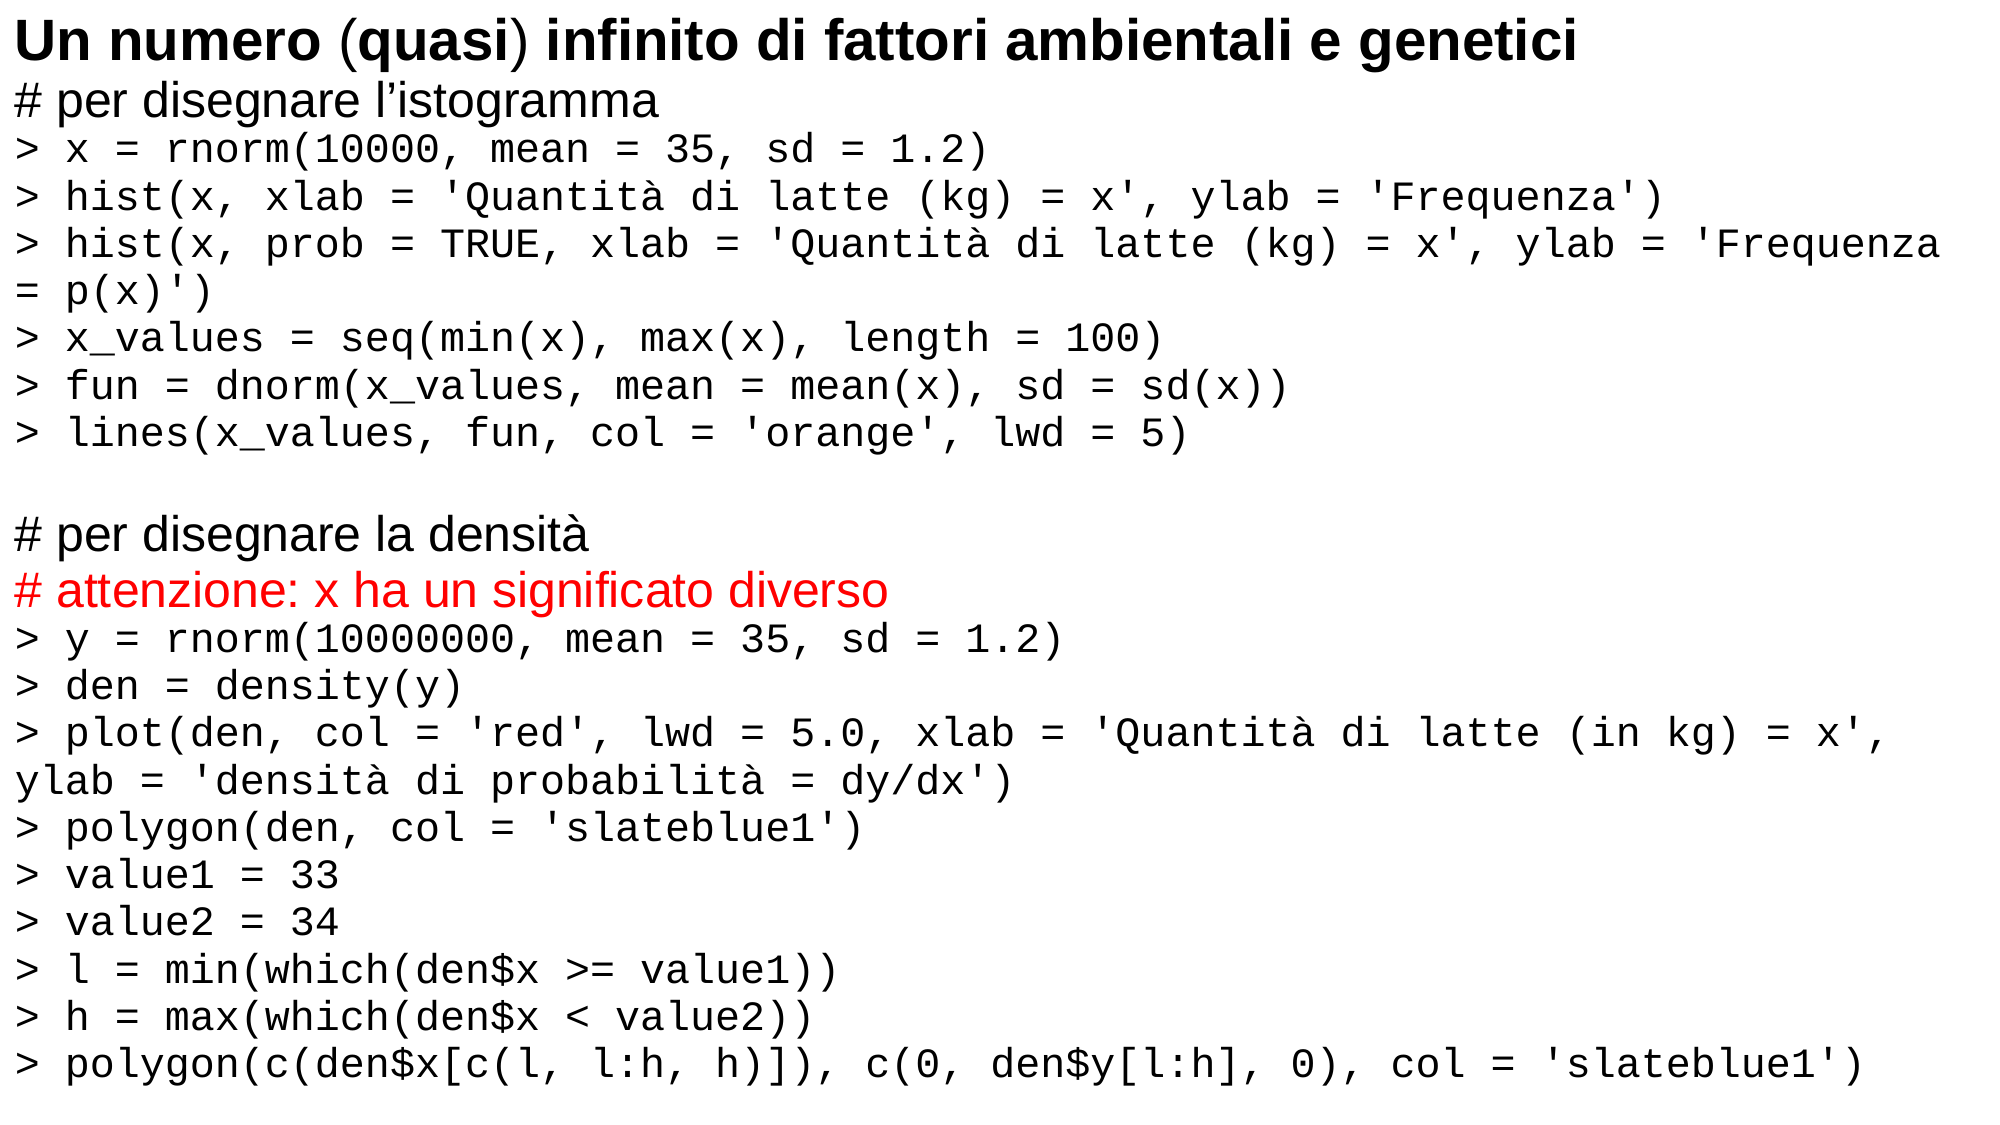

Un numero (quasi) infinito di fattori ambientali e genetici
# per disegnare l’istogramma
> x = rnorm(10000, mean = 35, sd = 1.2)
> hist(x, xlab = 'Quantità di latte (kg) = x', ylab = 'Frequenza')
> hist(x, prob = TRUE, xlab = 'Quantità di latte (kg) = x', ylab = 'Frequenza = p(x)')
> x_values = seq(min(x), max(x), length = 100)
> fun = dnorm(x_values, mean = mean(x), sd = sd(x))
> lines(x_values, fun, col = 'orange', lwd = 5)
# per disegnare la densità
# attenzione: x ha un significato diverso
> y = rnorm(10000000, mean = 35, sd = 1.2)
> den = density(y)
> plot(den, col = 'red', lwd = 5.0, xlab = 'Quantità di latte (in kg) = x', ylab = 'densità di probabilità = dy/dx')
> polygon(den, col = 'slateblue1')
> value1 = 33
> value2 = 34
> l = min(which(den$x >= value1))
> h = max(which(den$x < value2))
> polygon(c(den$x[c(l, l:h, h)]), c(0, den$y[l:h], 0), col = 'slateblue1')